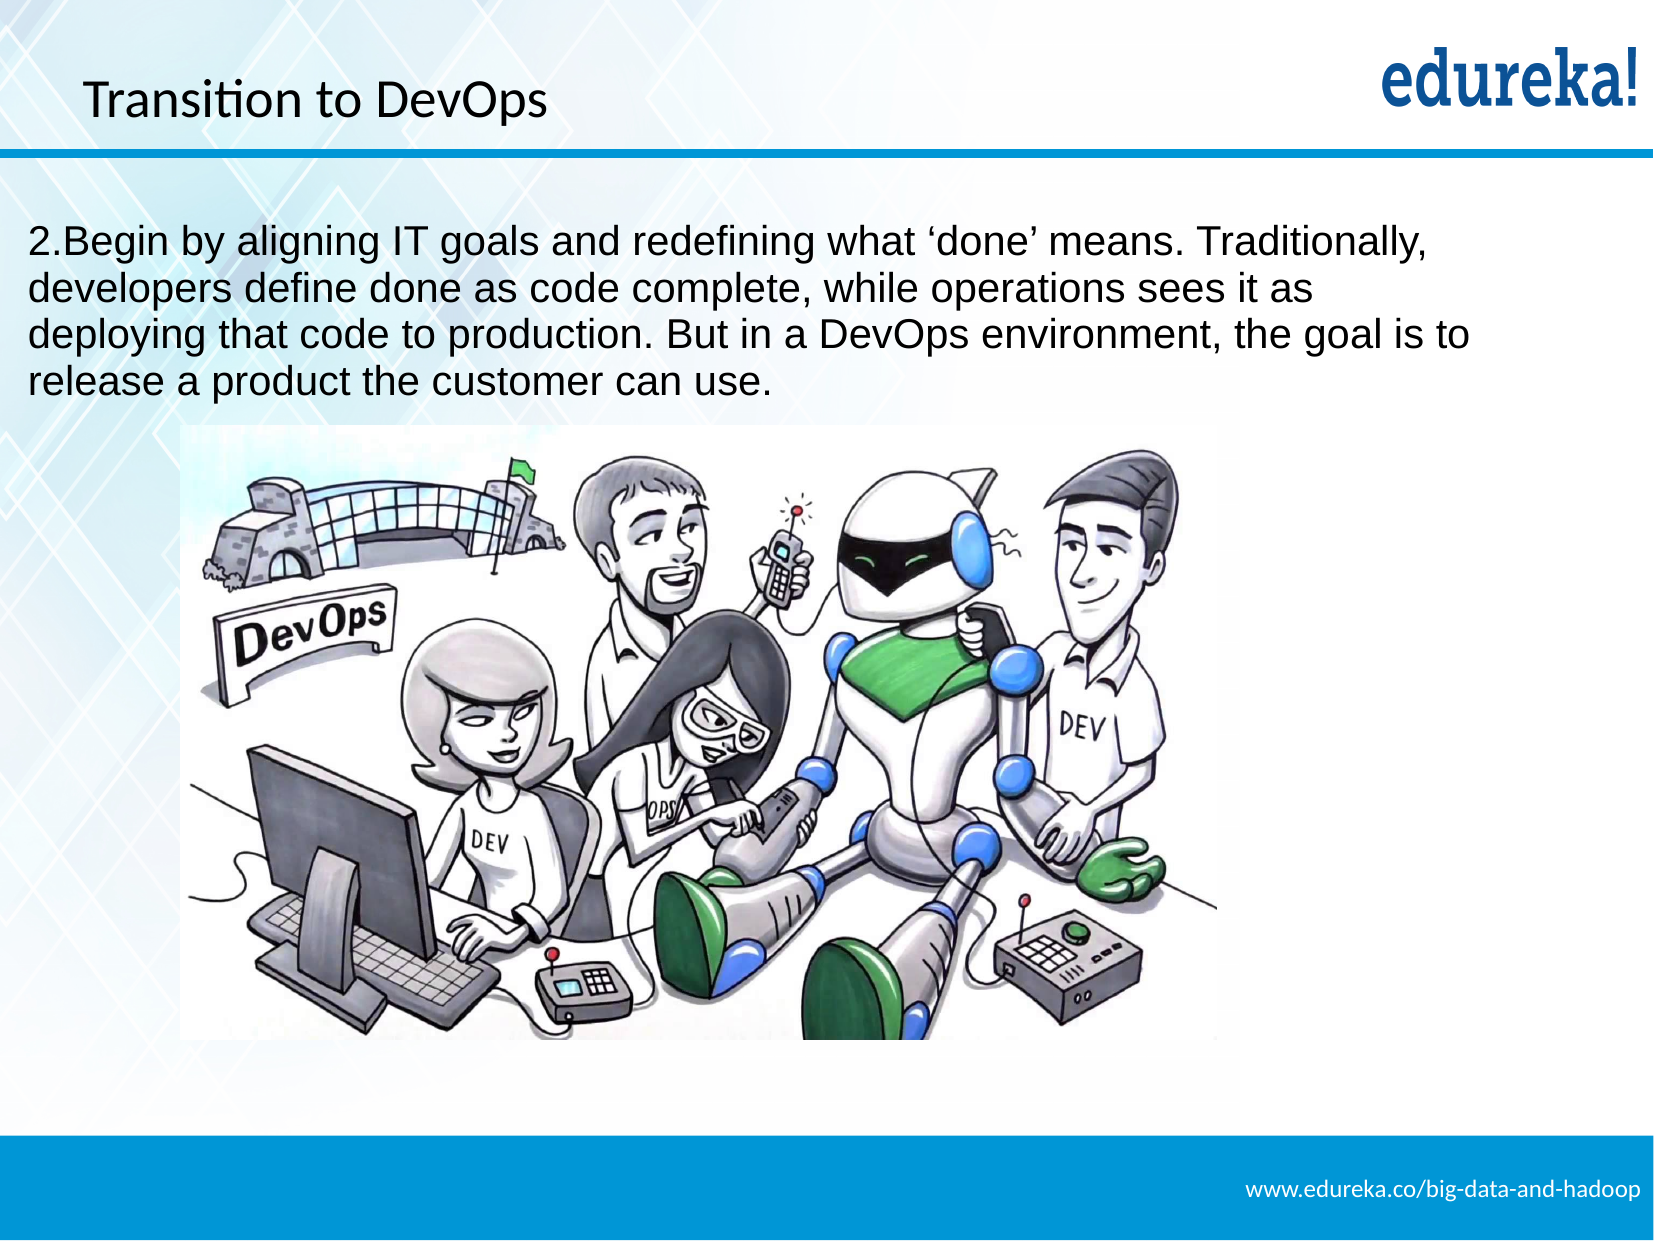

# Transition to DevOps
2.Begin by aligning IT goals and redefining what ‘done’ means. Traditionally, developers define done as code complete, while operations sees it as deploying that code to production. But in a DevOps environment, the goal is to release a product the customer can use.